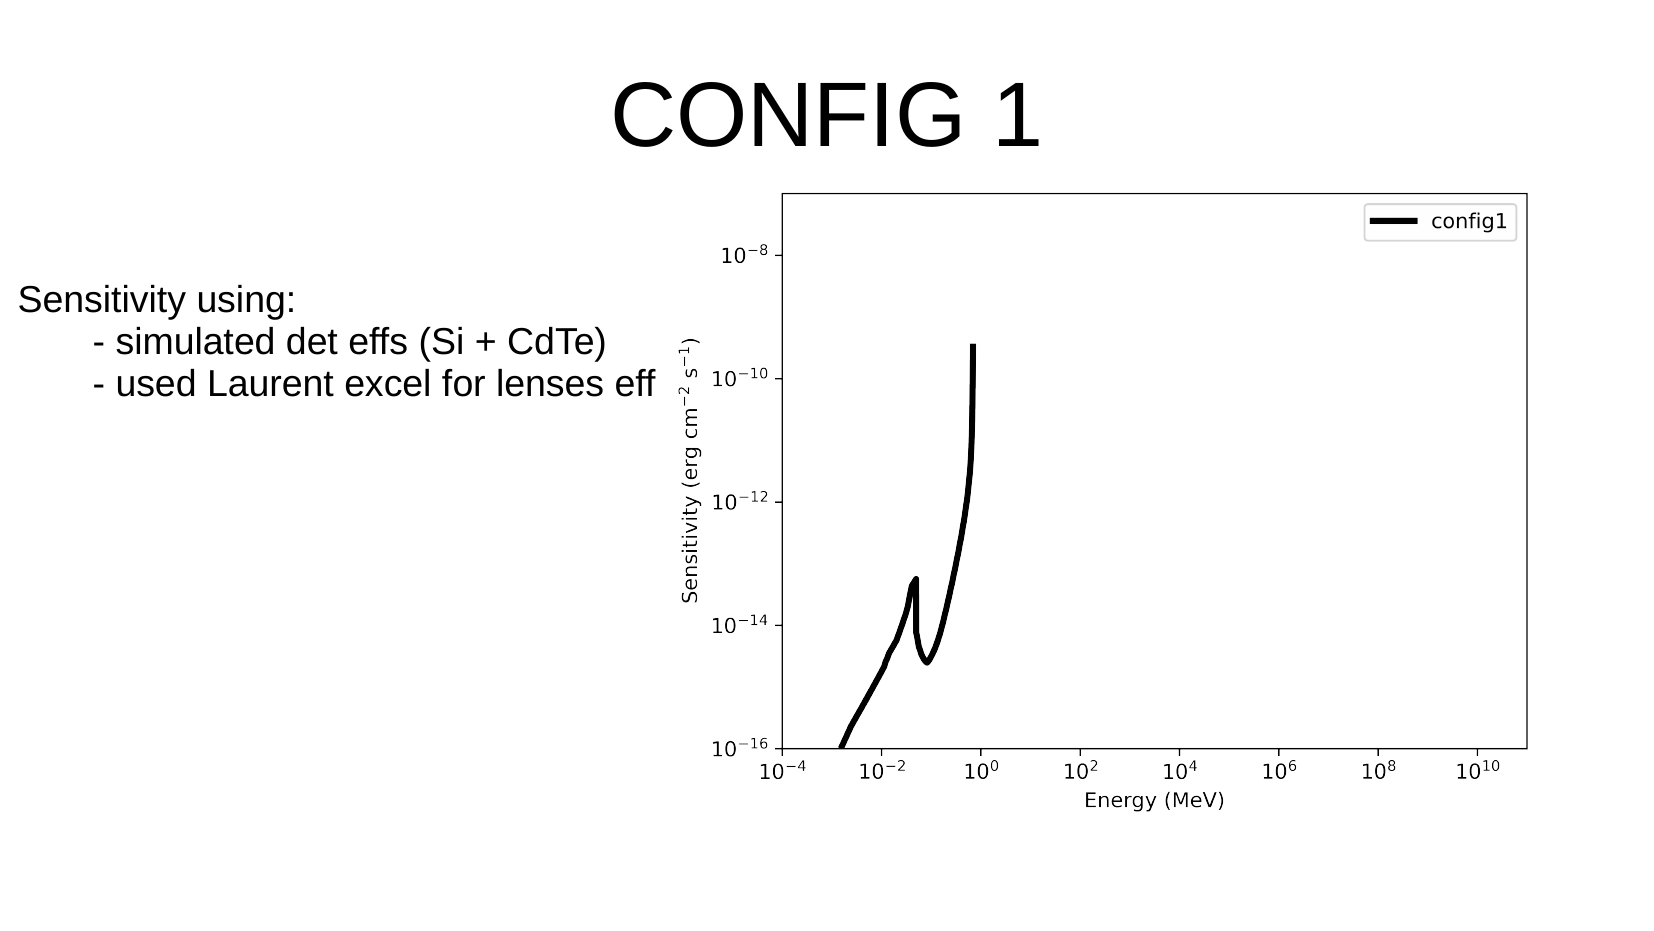

# CONFIG 1
Sensitivity using:
	- simulated det effs (Si + CdTe)
	- used Laurent excel for lenses eff